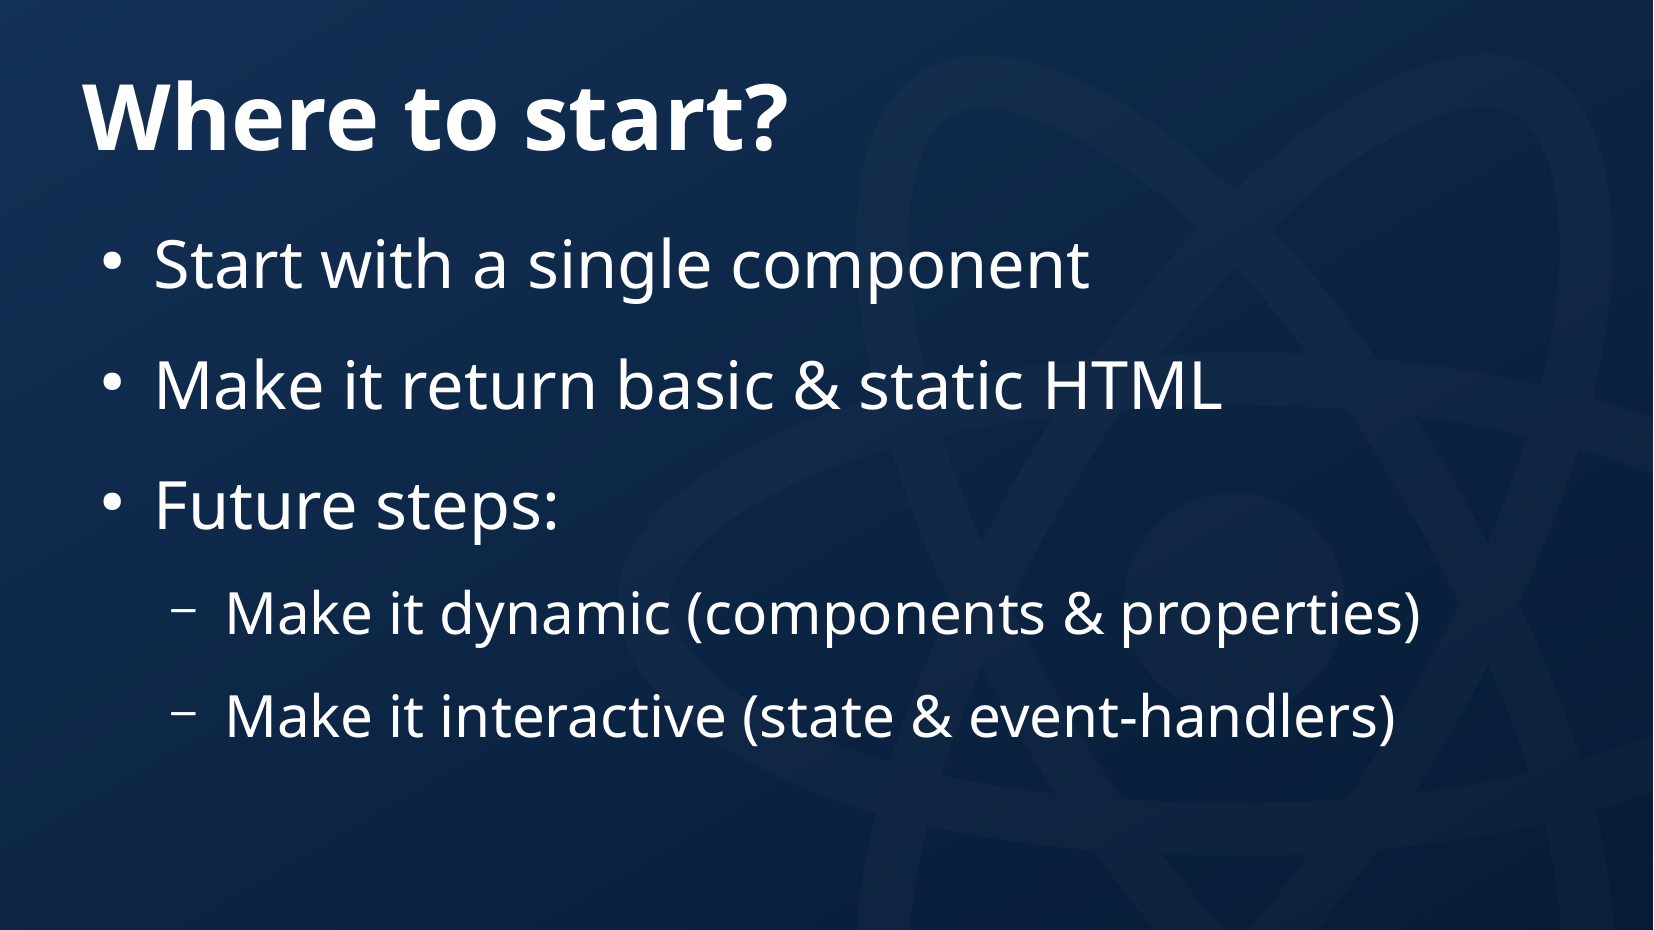

# Where to start?
Start with a single component
Make it return basic & static HTML
Future steps:
Make it dynamic (components & properties)
Make it interactive (state & event-handlers)